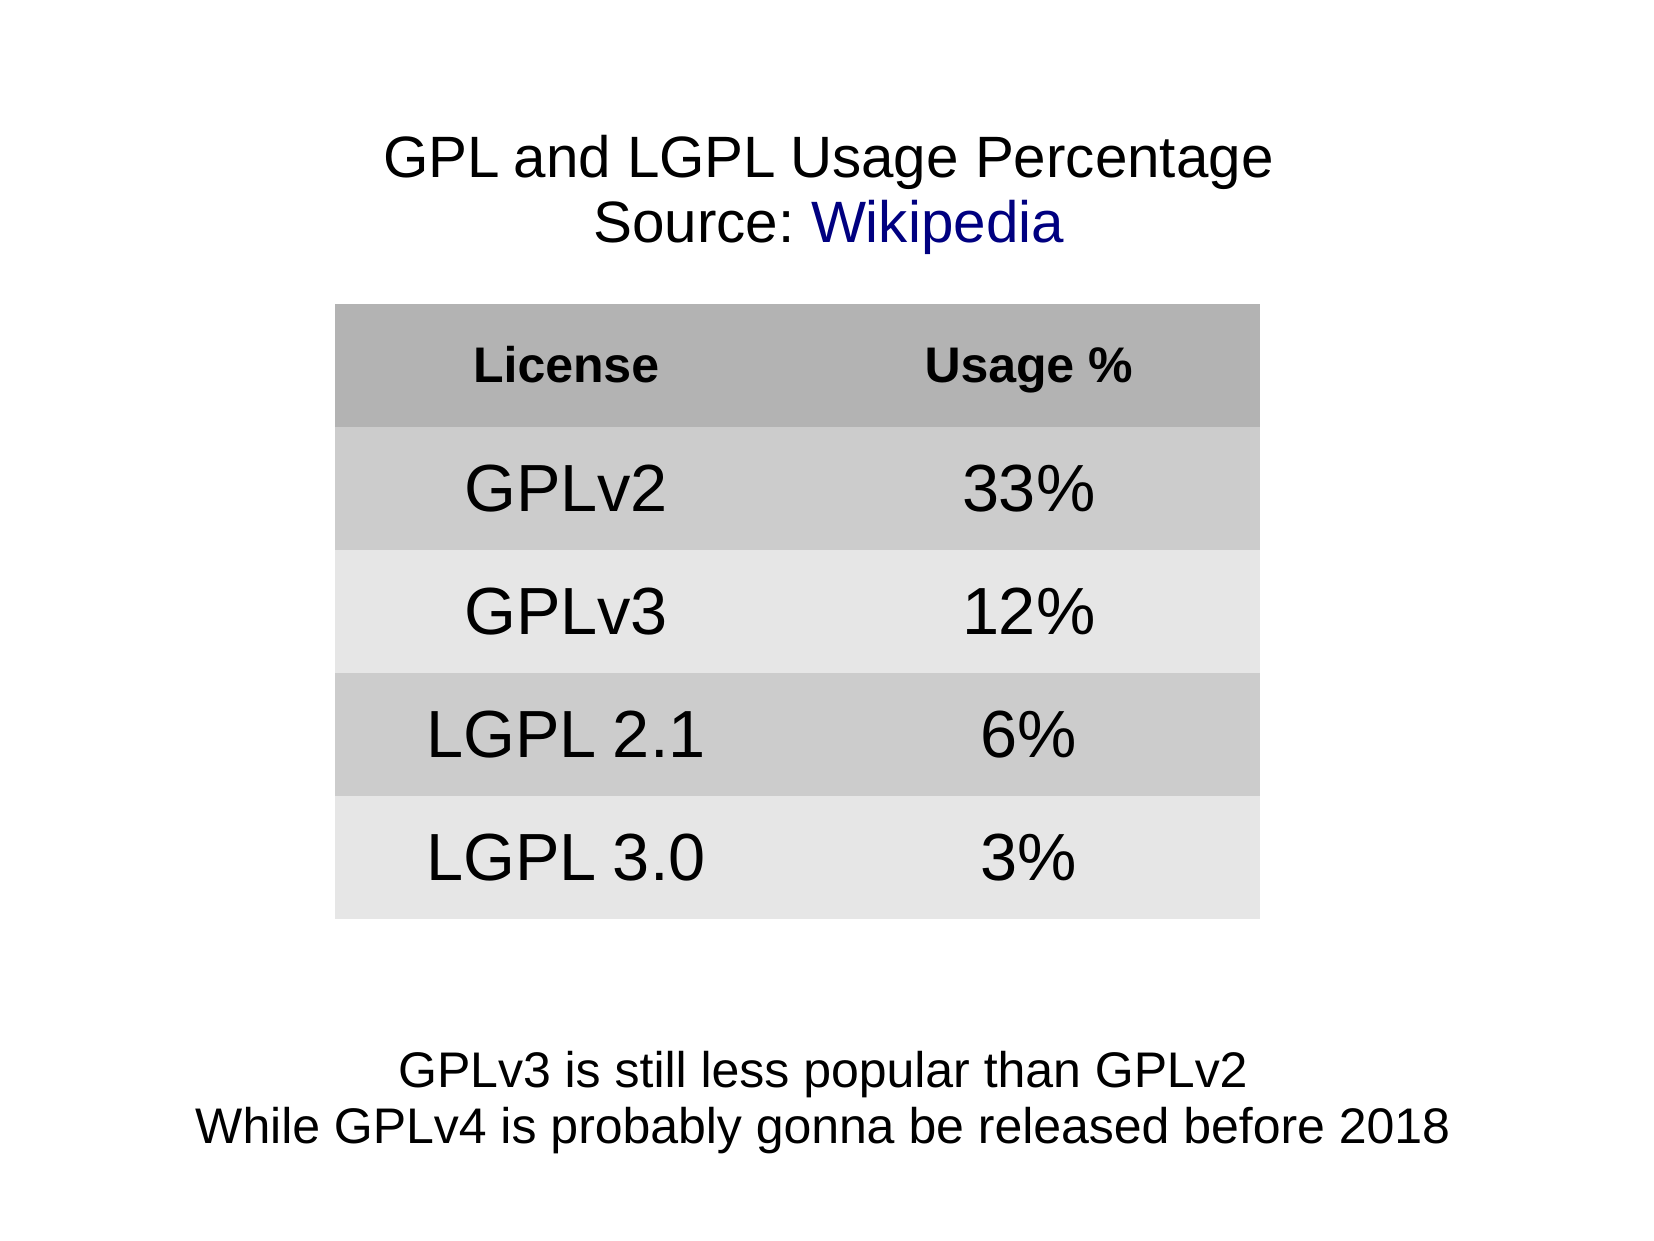

# GPL and LGPL Usage Percentage Source: Wikipedia
| License | Usage % |
| --- | --- |
| GPLv2 | 33% |
| GPLv3 | 12% |
| LGPL 2.1 | 6% |
| LGPL 3.0 | 3% |
GPLv3 is still less popular than GPLv2
While GPLv4 is probably gonna be released before 2018